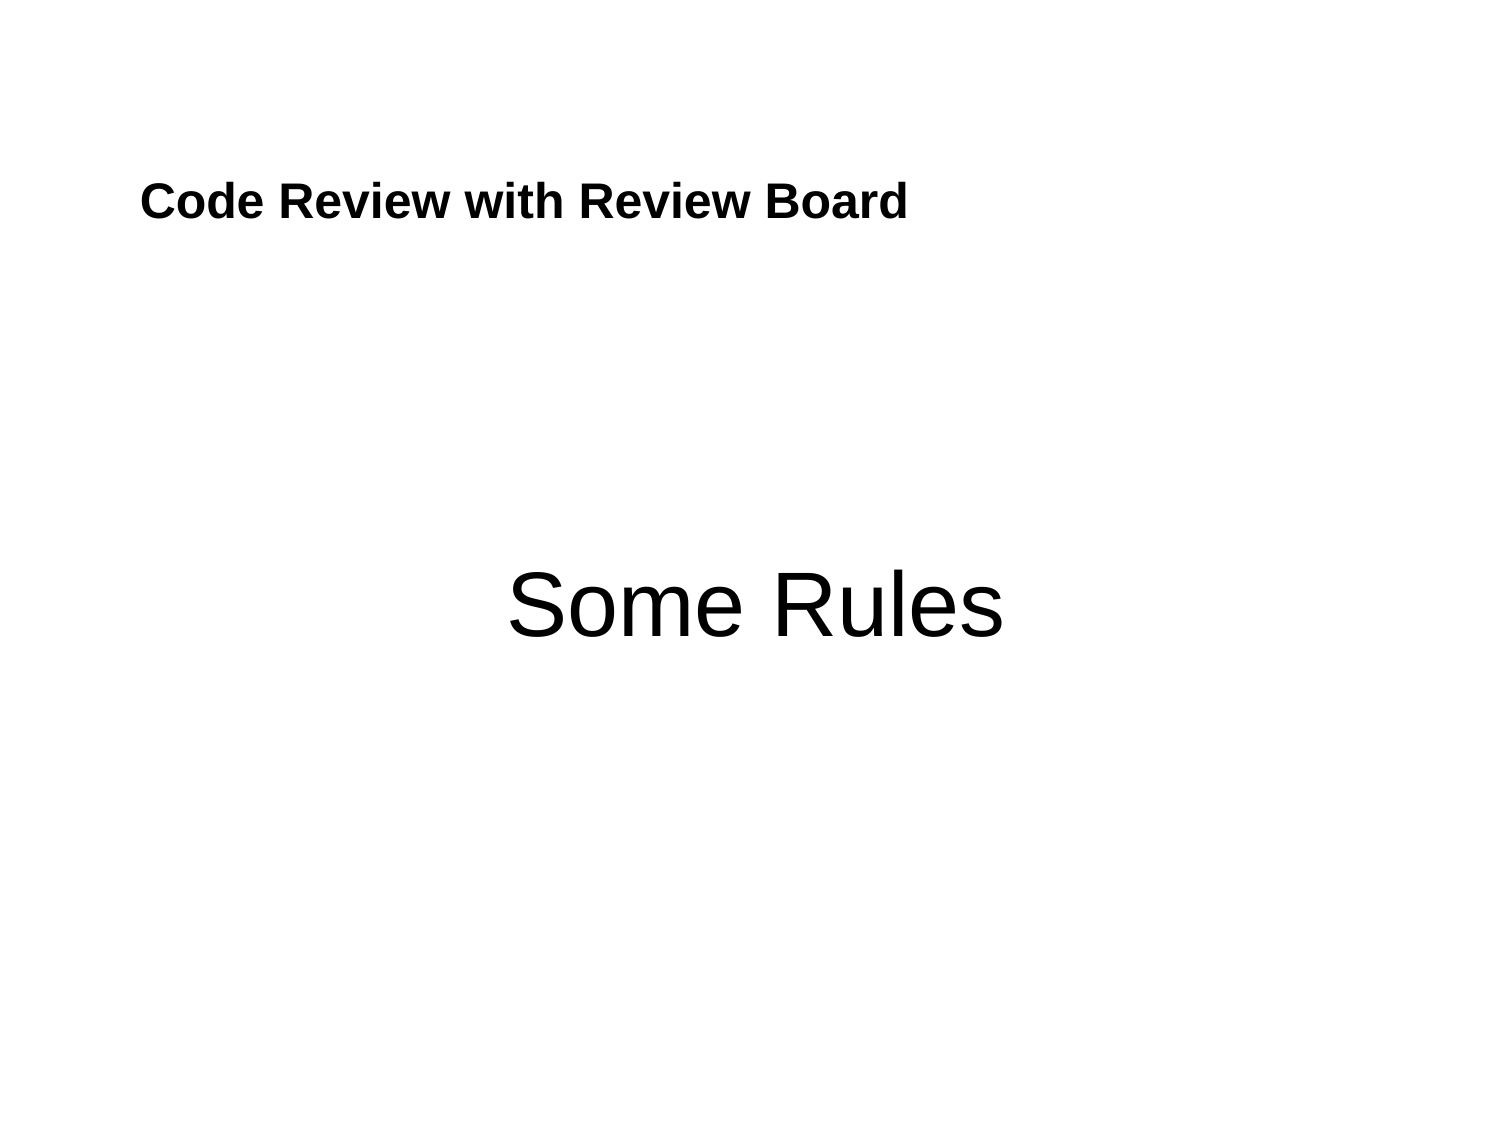

Code Review with Review Board
# Some Rules